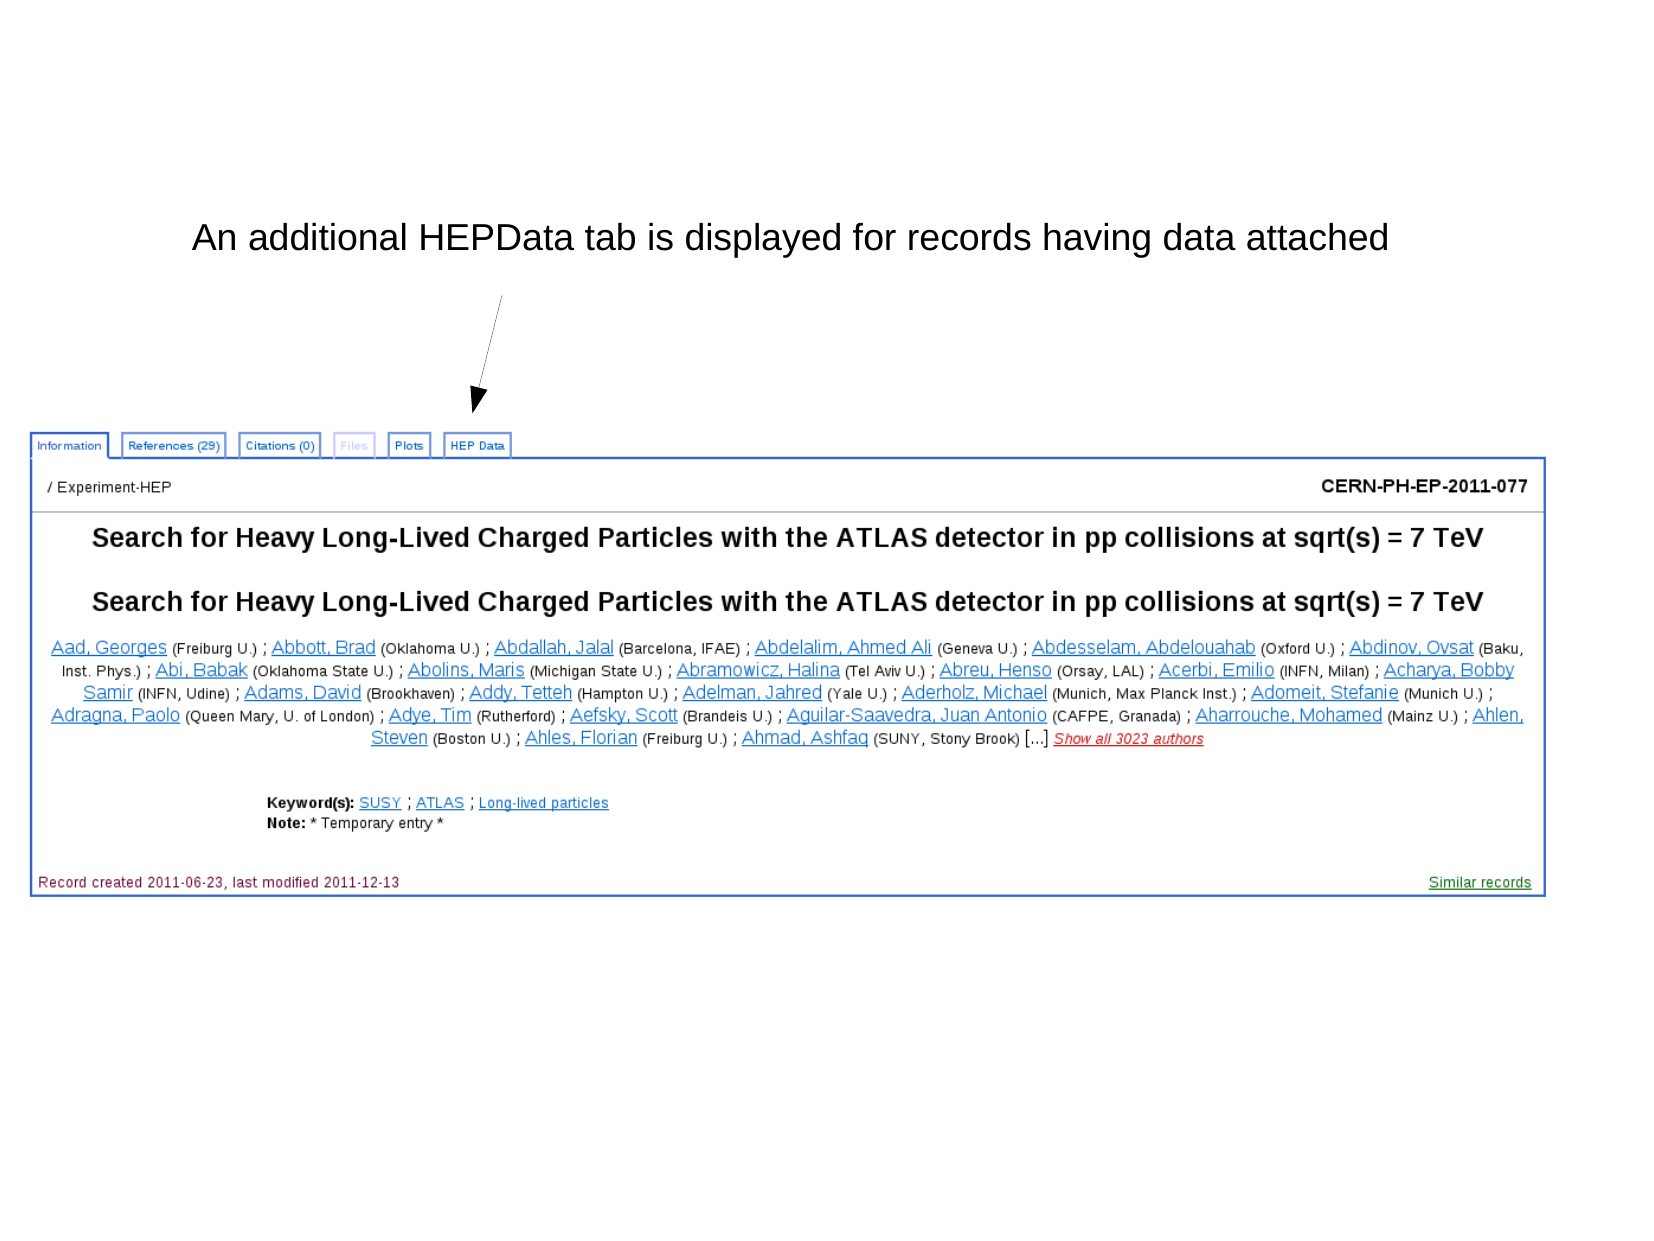

An additional HEPData tab is displayed for records having data attached